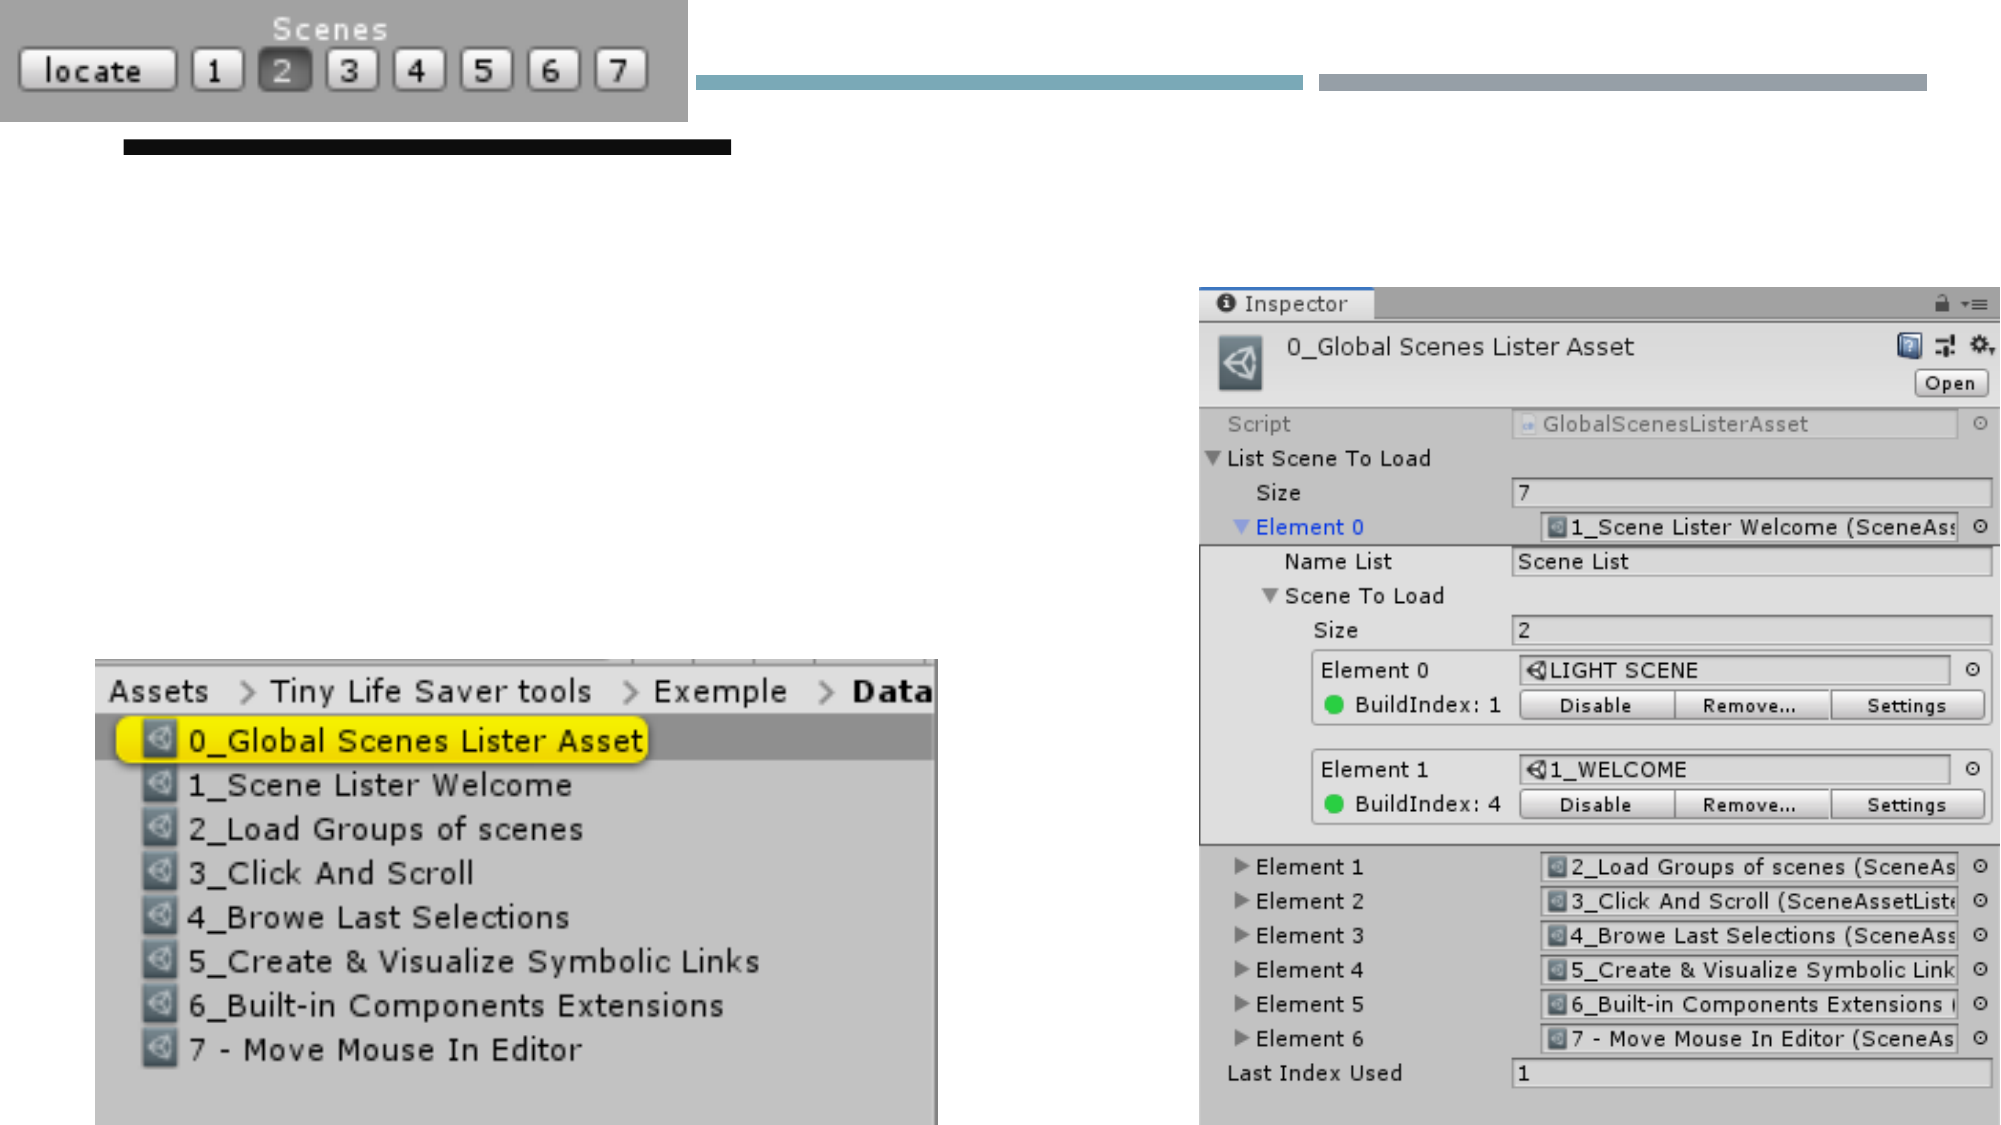

# 2.1) Multi Scene Loading, Runtime & Play Mode
This tool allow you to load multiple additive scene together, in play AND in editor quickly. Clic on « Locate » to see the reference asset